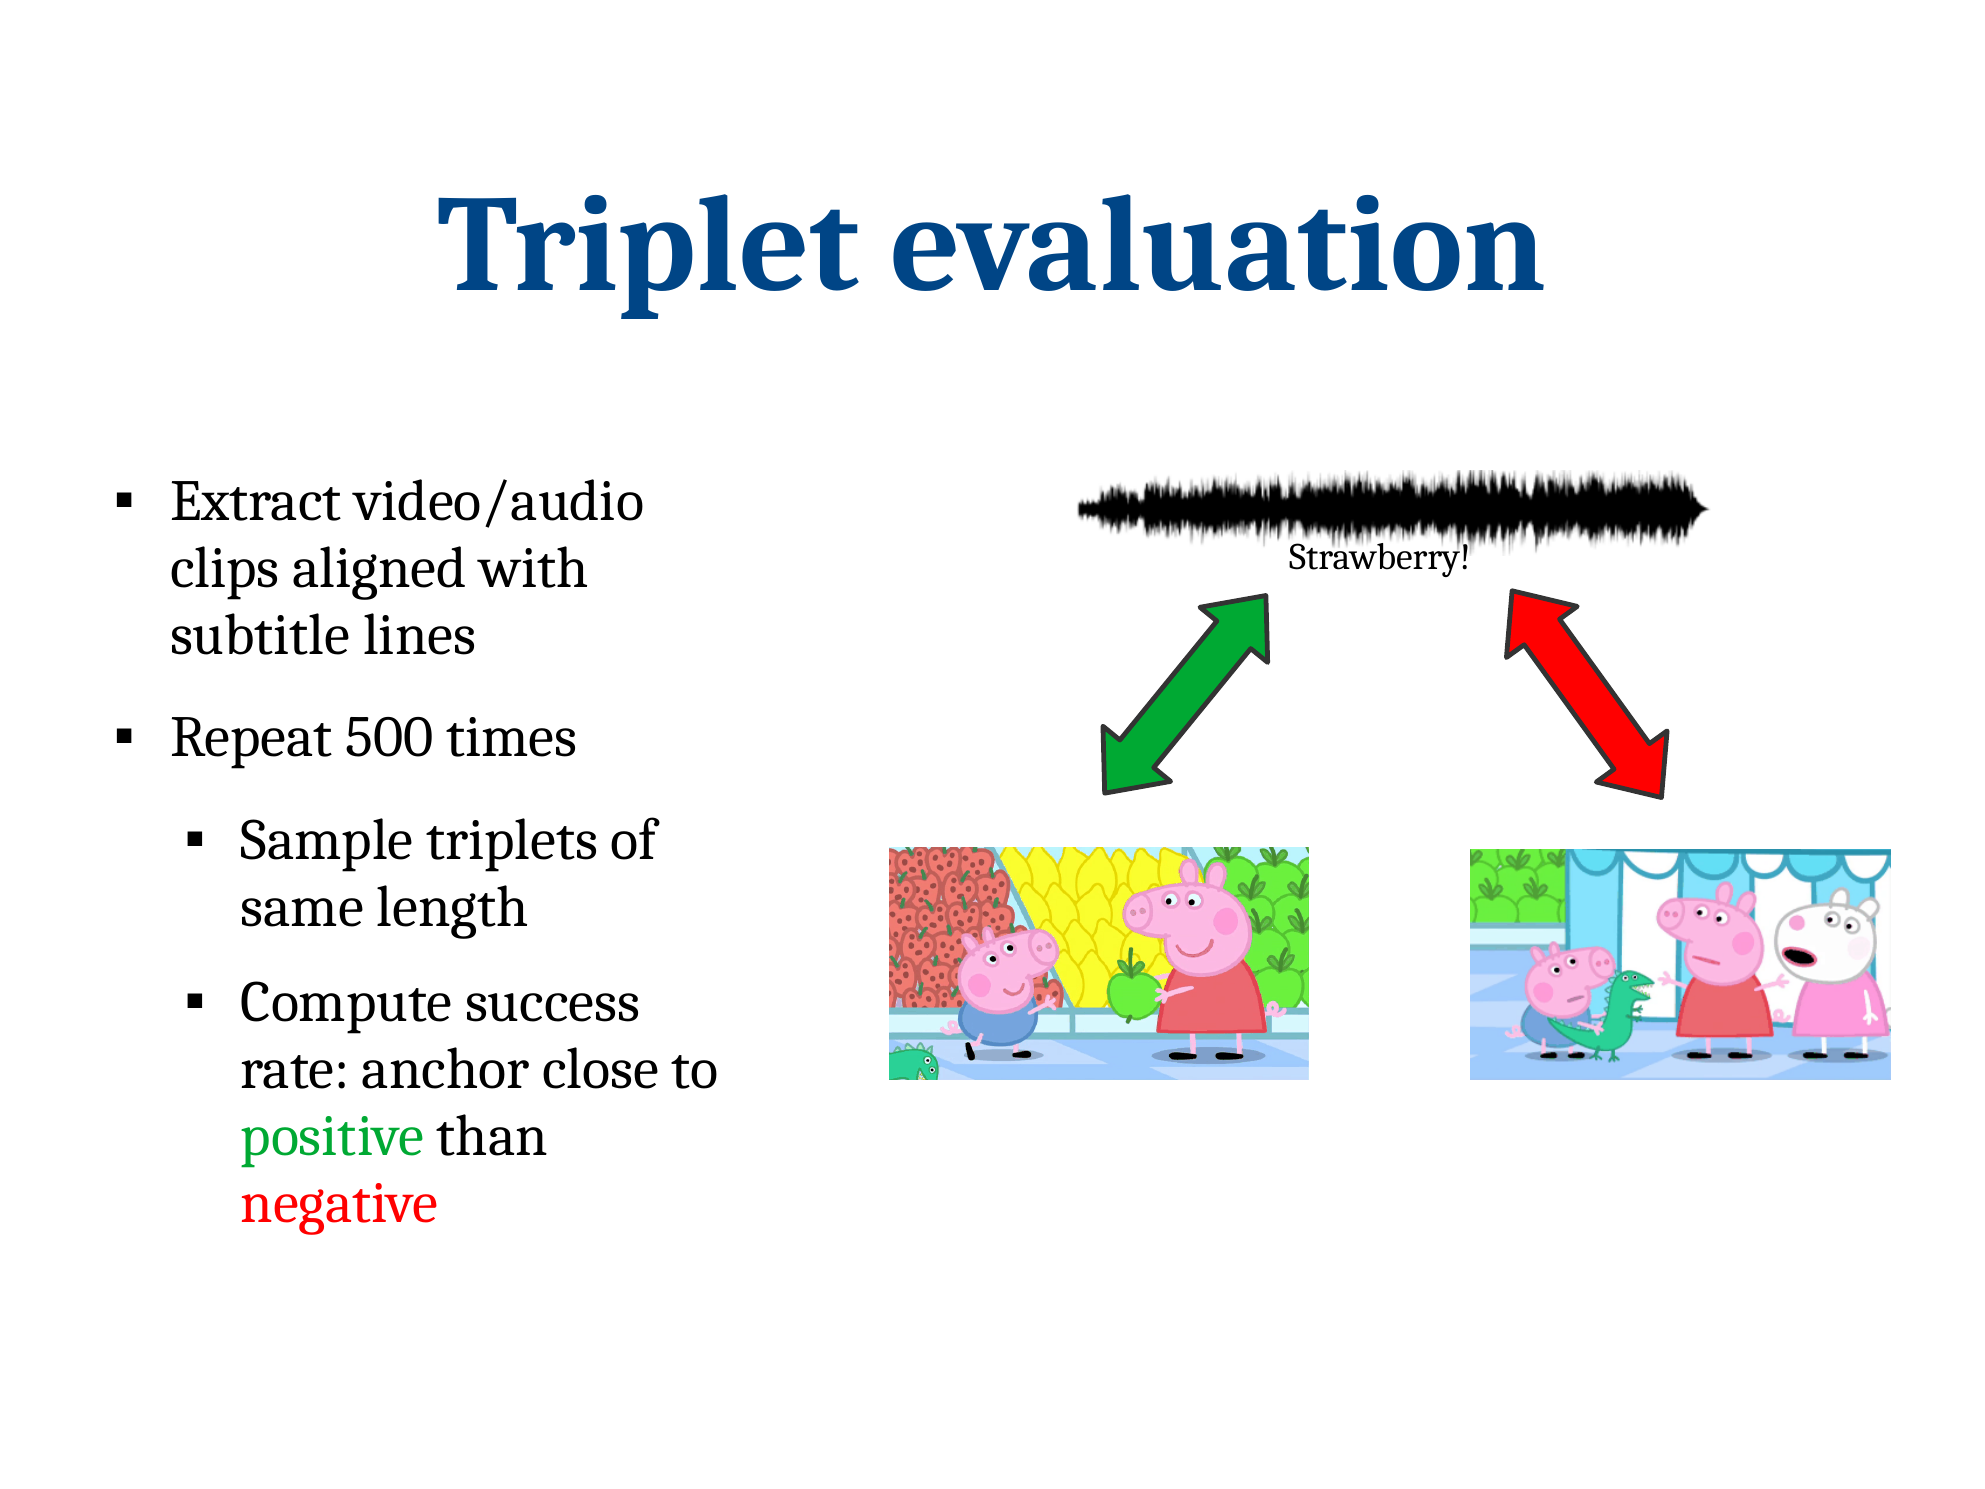

# Triplet evaluation
Extract video/audio clips aligned with subtitle lines
Repeat 500 times
Sample triplets of same length
Compute success rate: anchor close to positive than negative
Strawberry!